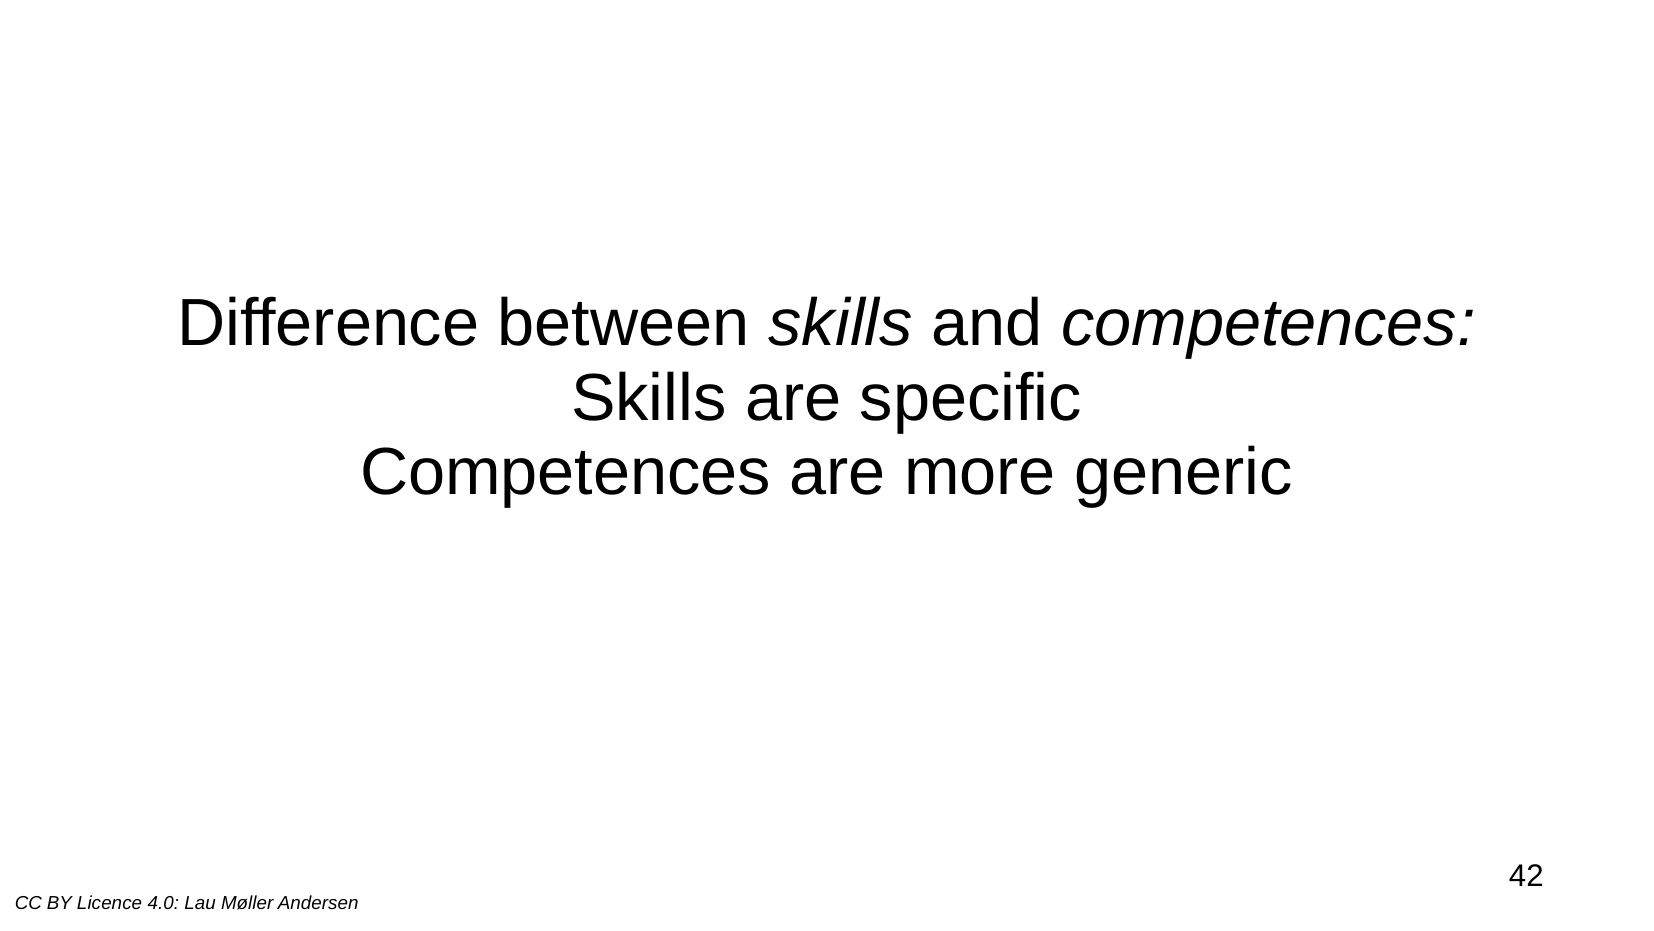

# Difference between skills and competences:
Skills are specific
Competences are more generic
CC BY Licence 4.0: Lau Møller Andersen